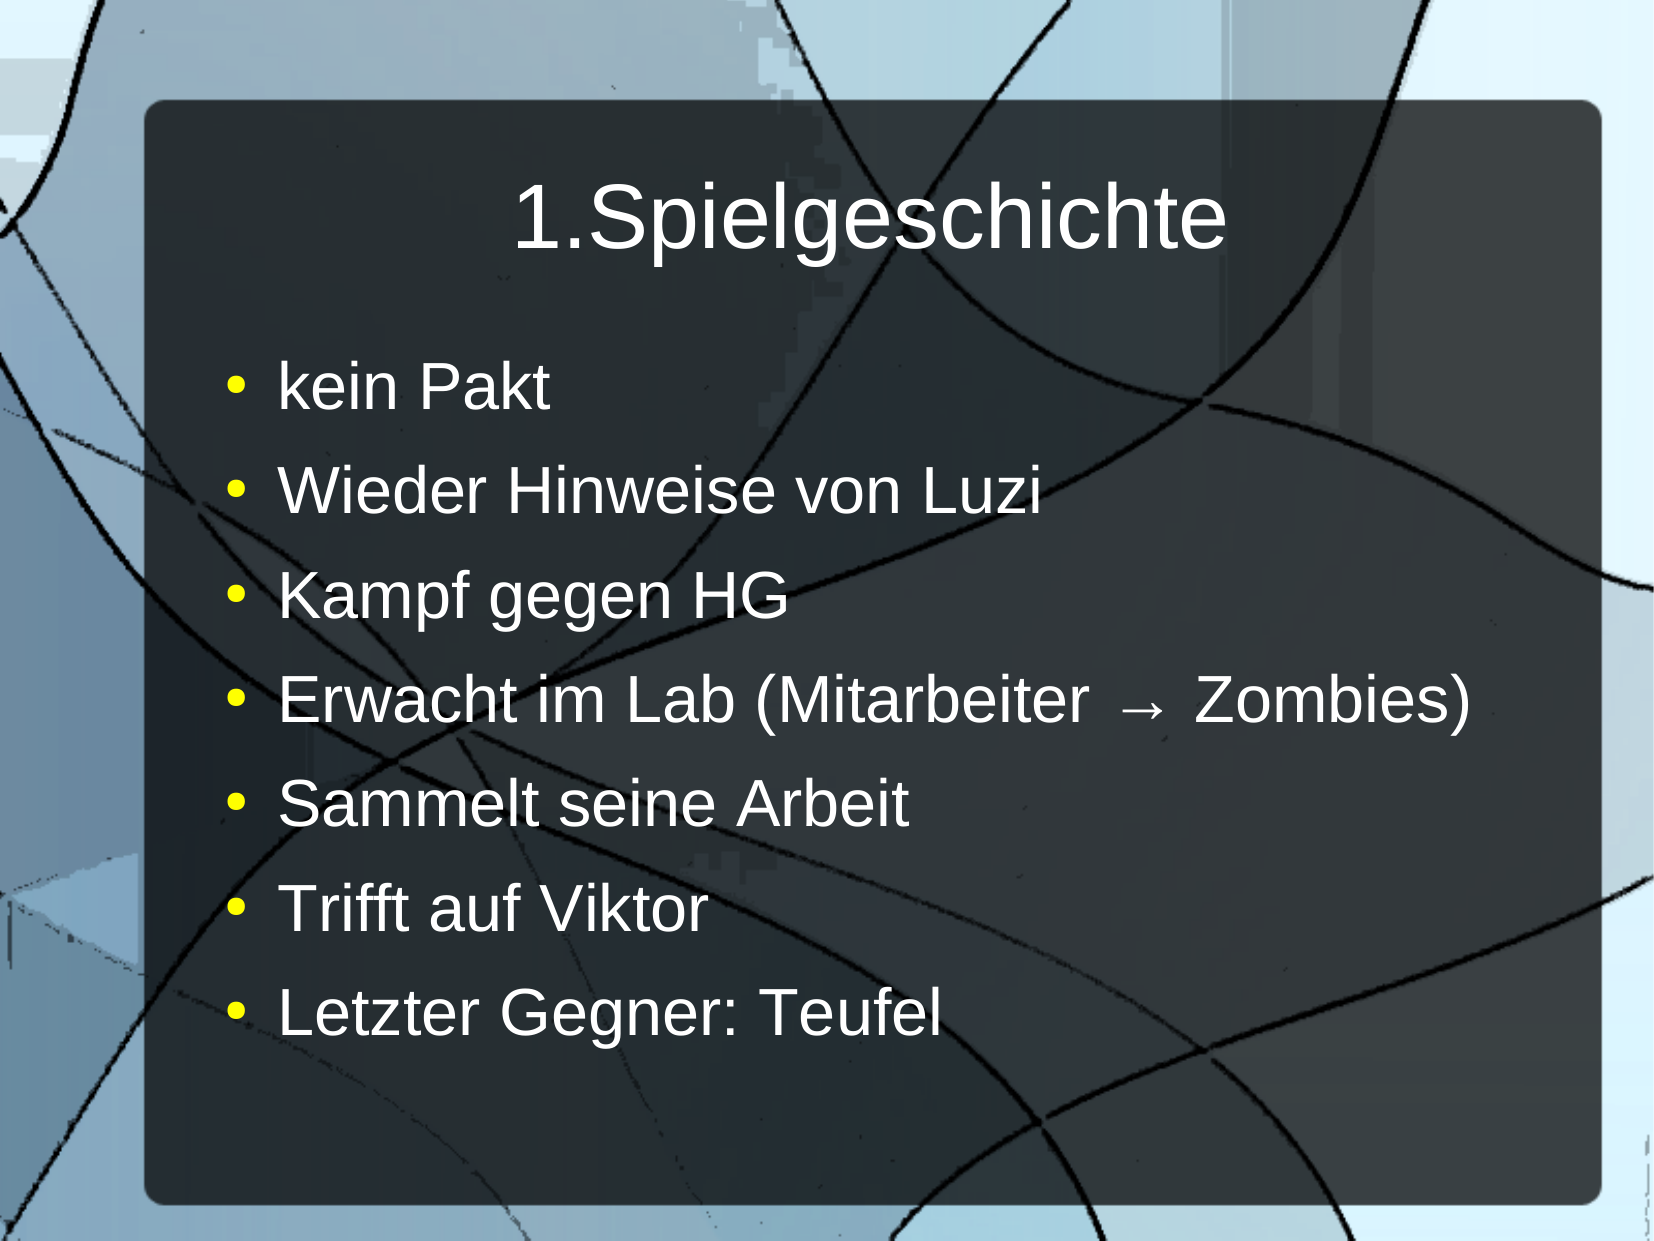

# 1.Spielgeschichte
kein Pakt
Wieder Hinweise von Luzi
Kampf gegen HG
Erwacht im Lab (Mitarbeiter → Zombies)
Sammelt seine Arbeit
Trifft auf Viktor
Letzter Gegner: Teufel